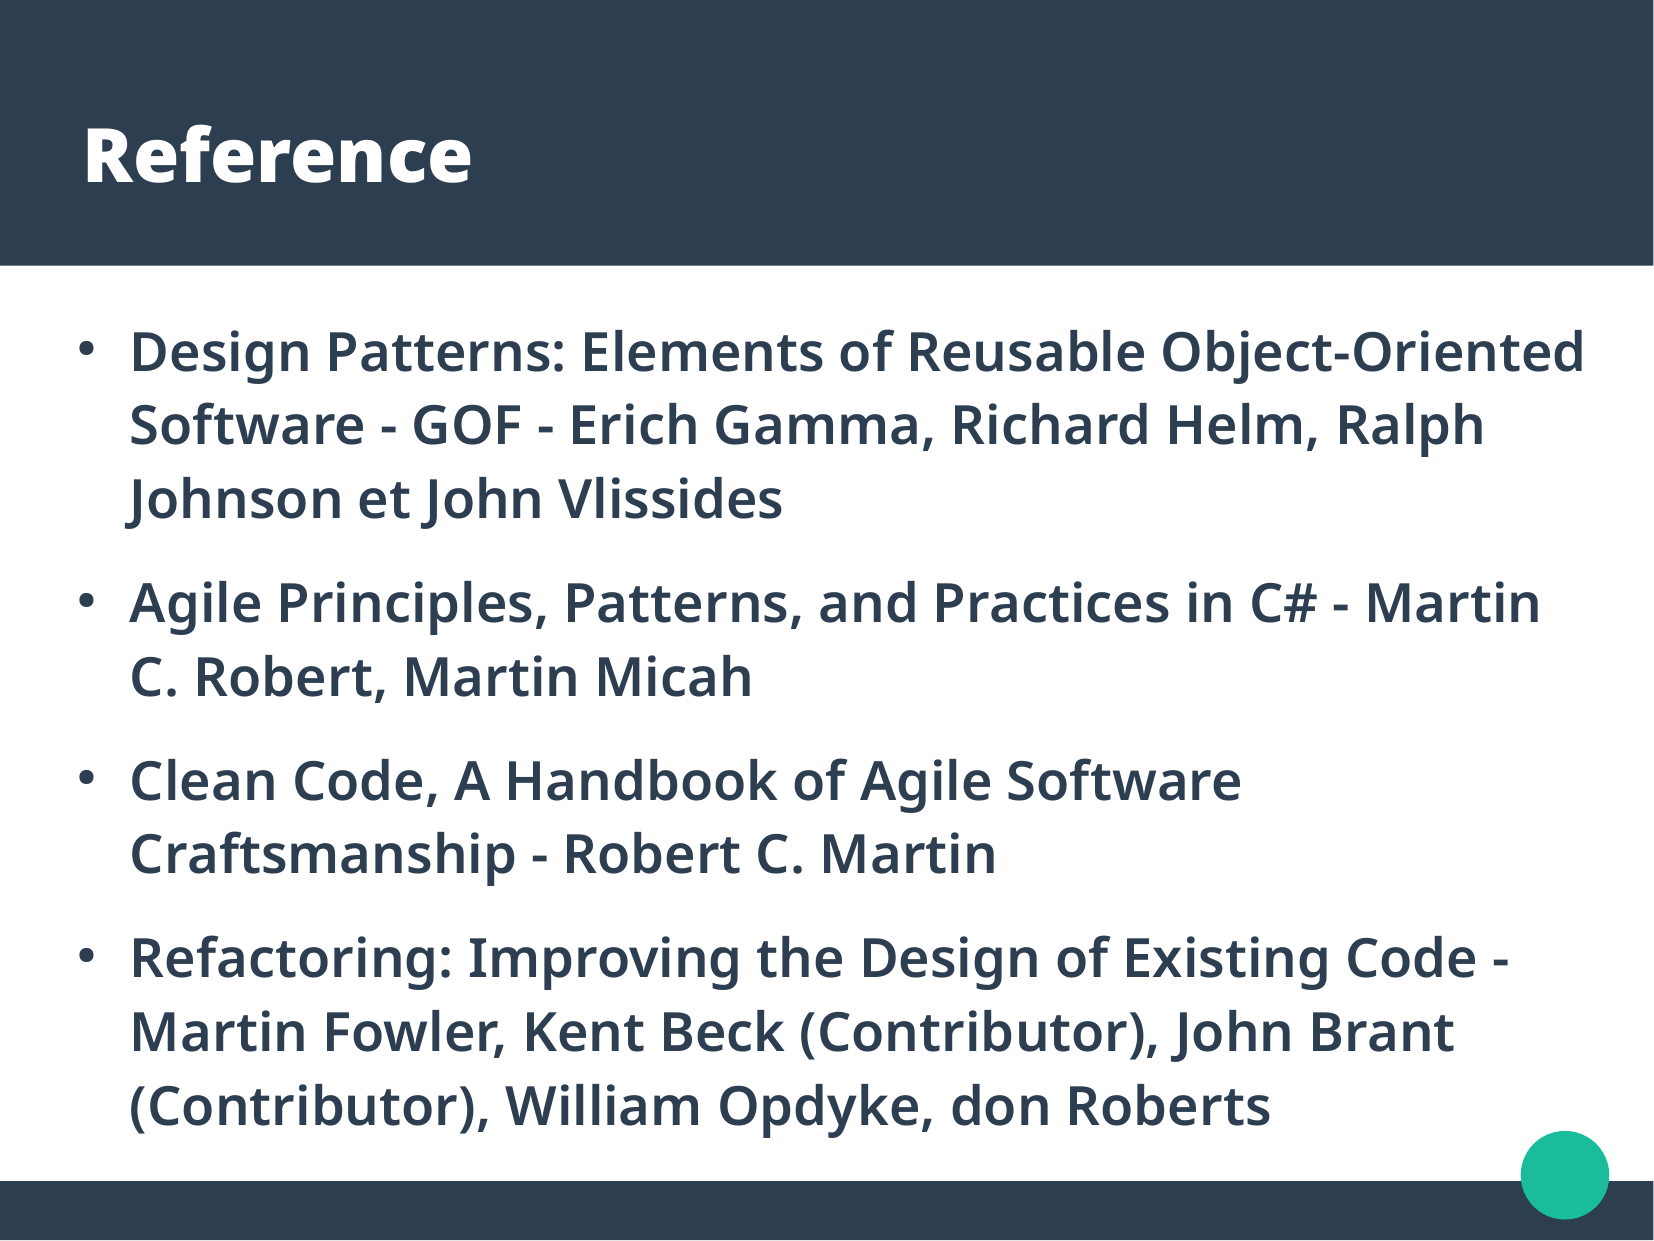

# Reference
Design Patterns: Elements of Reusable Object-Oriented Software - GOF - Erich Gamma, Richard Helm, Ralph Johnson et John Vlissides
Agile Principles, Patterns, and Practices in C# - Martin C. Robert, Martin Micah
Clean Code, A Handbook of Agile Software Craftsmanship - Robert C. Martin
Refactoring: Improving the Design of Existing Code - Martin Fowler, Kent Beck (Contributor), John Brant (Contributor), William Opdyke, don Roberts